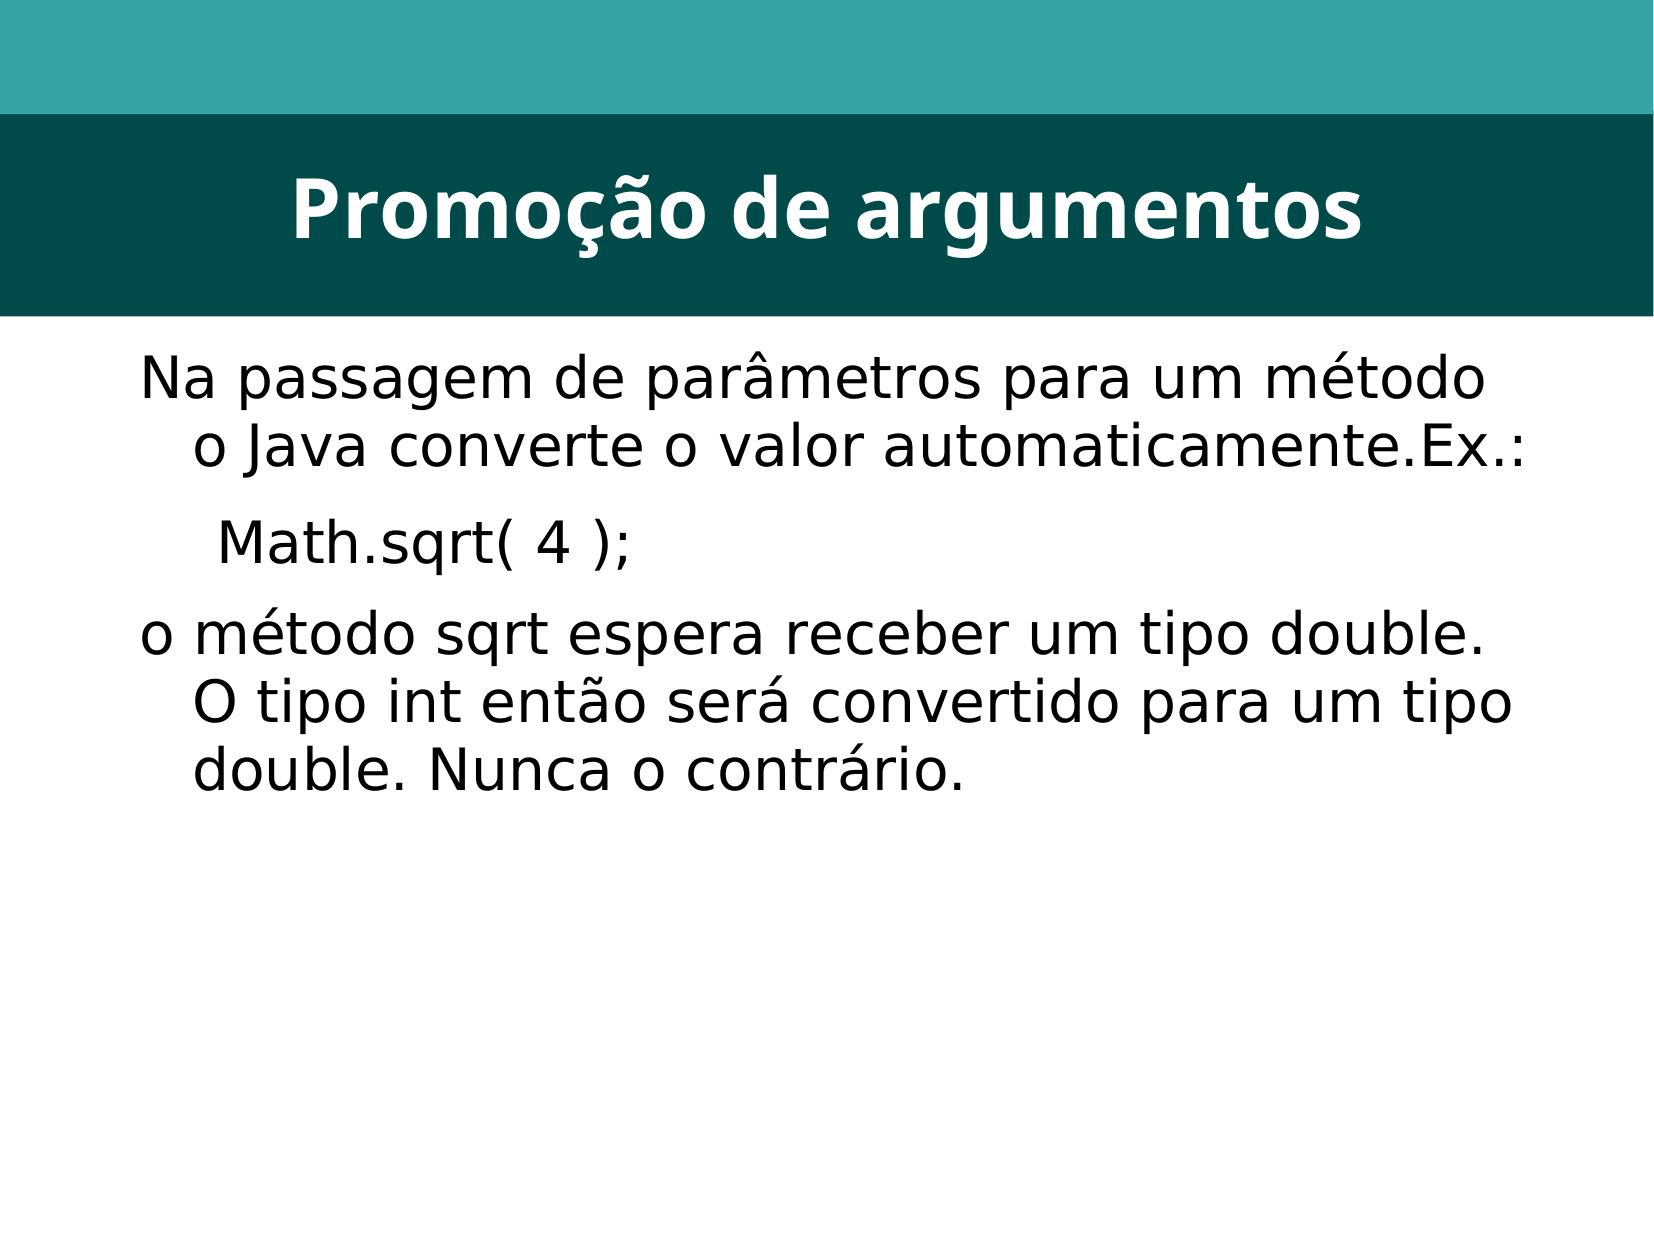

Promoção de argumentos
# Na passagem de parâmetros para um método o Java converte o valor automaticamente.Ex.:
Math.sqrt( 4 );
o método sqrt espera receber um tipo double. O tipo int então será convertido para um tipo double. Nunca o contrário.